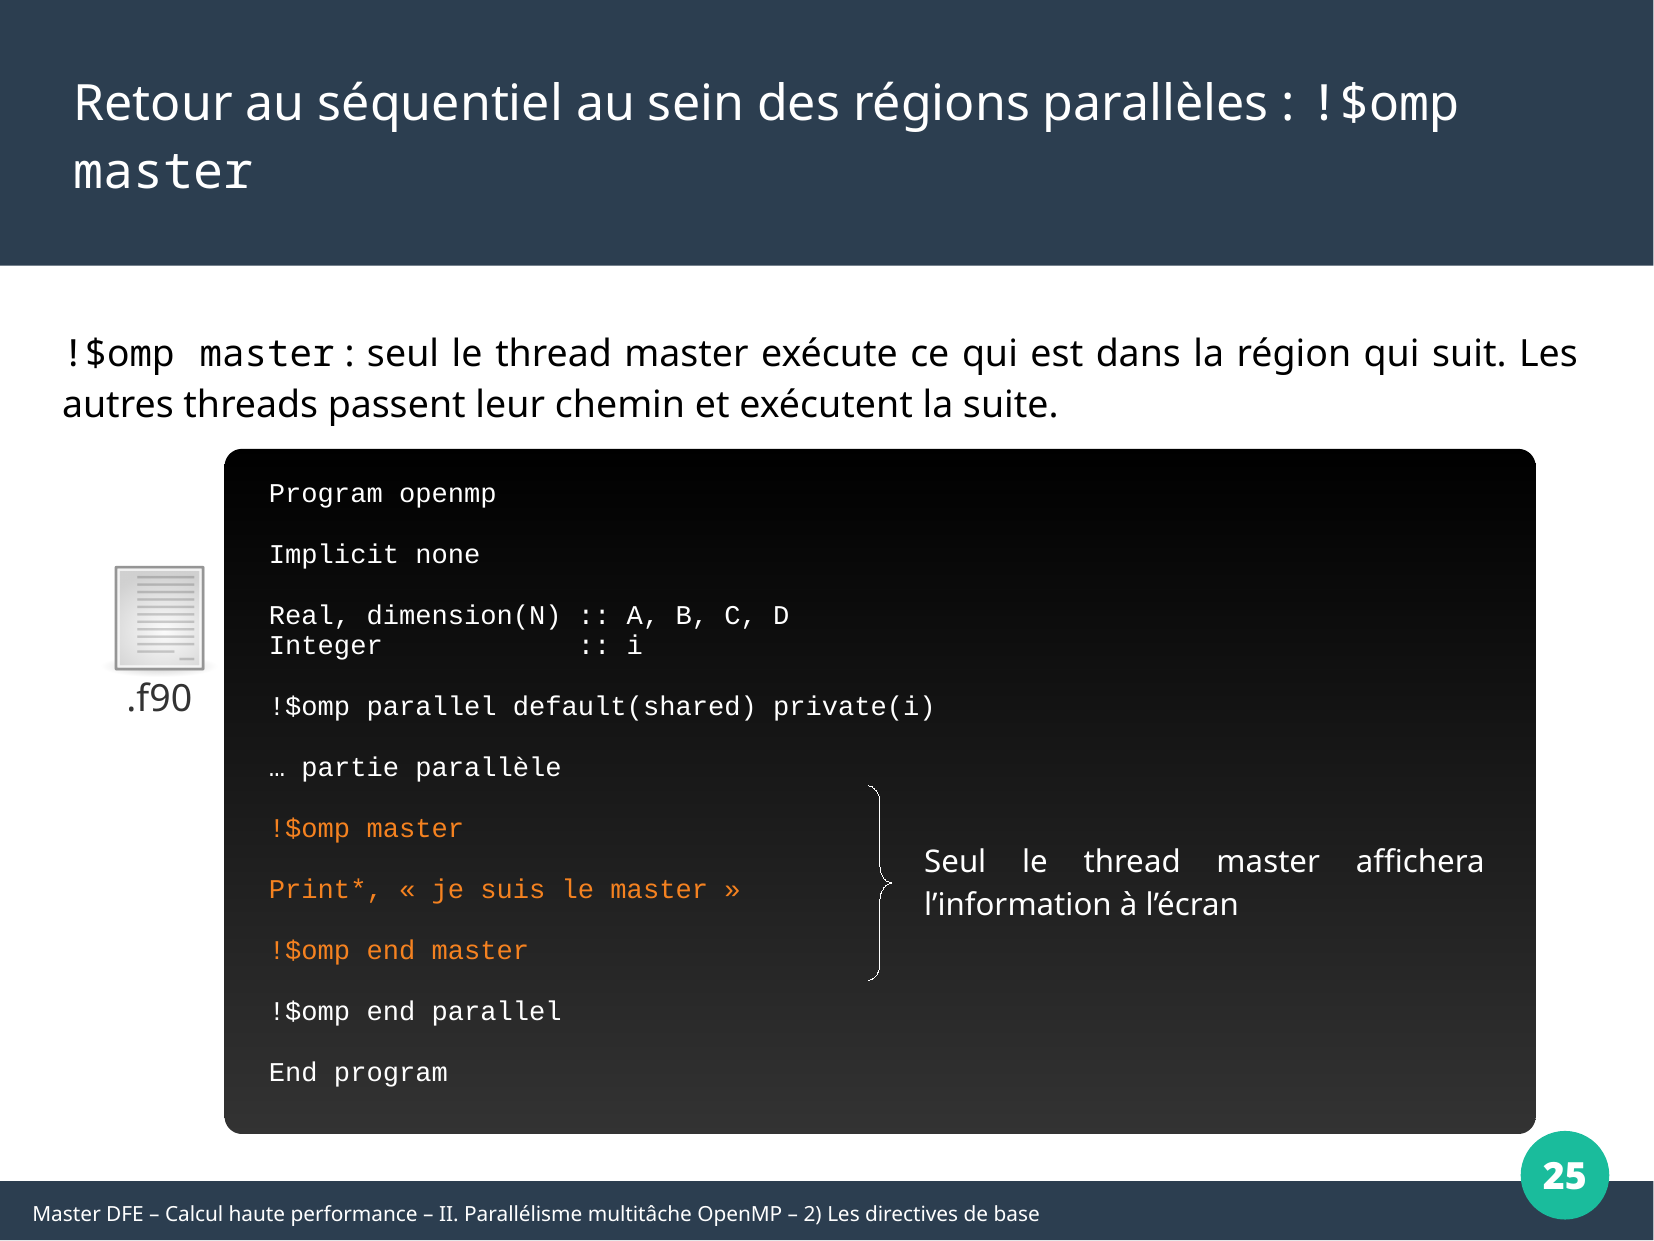

Retour au séquentiel au sein des régions parallèles : !$omp master
!$omp master : seul le thread master exécute ce qui est dans la région qui suit. Les autres threads passent leur chemin et exécutent la suite.
Program openmp
Implicit none
Real, dimension(N) :: A, B, C, D
Integer  :: i
!$omp parallel default(shared) private(i)
… partie parallèle
!$omp master
Print*, « je suis le master »
!$omp end master
!$omp end parallel
End program
.f90
Seul le thread master affichera l’information à l’écran
25
Master DFE – Calcul haute performance – II. Parallélisme multitâche OpenMP – 2) Les directives de base